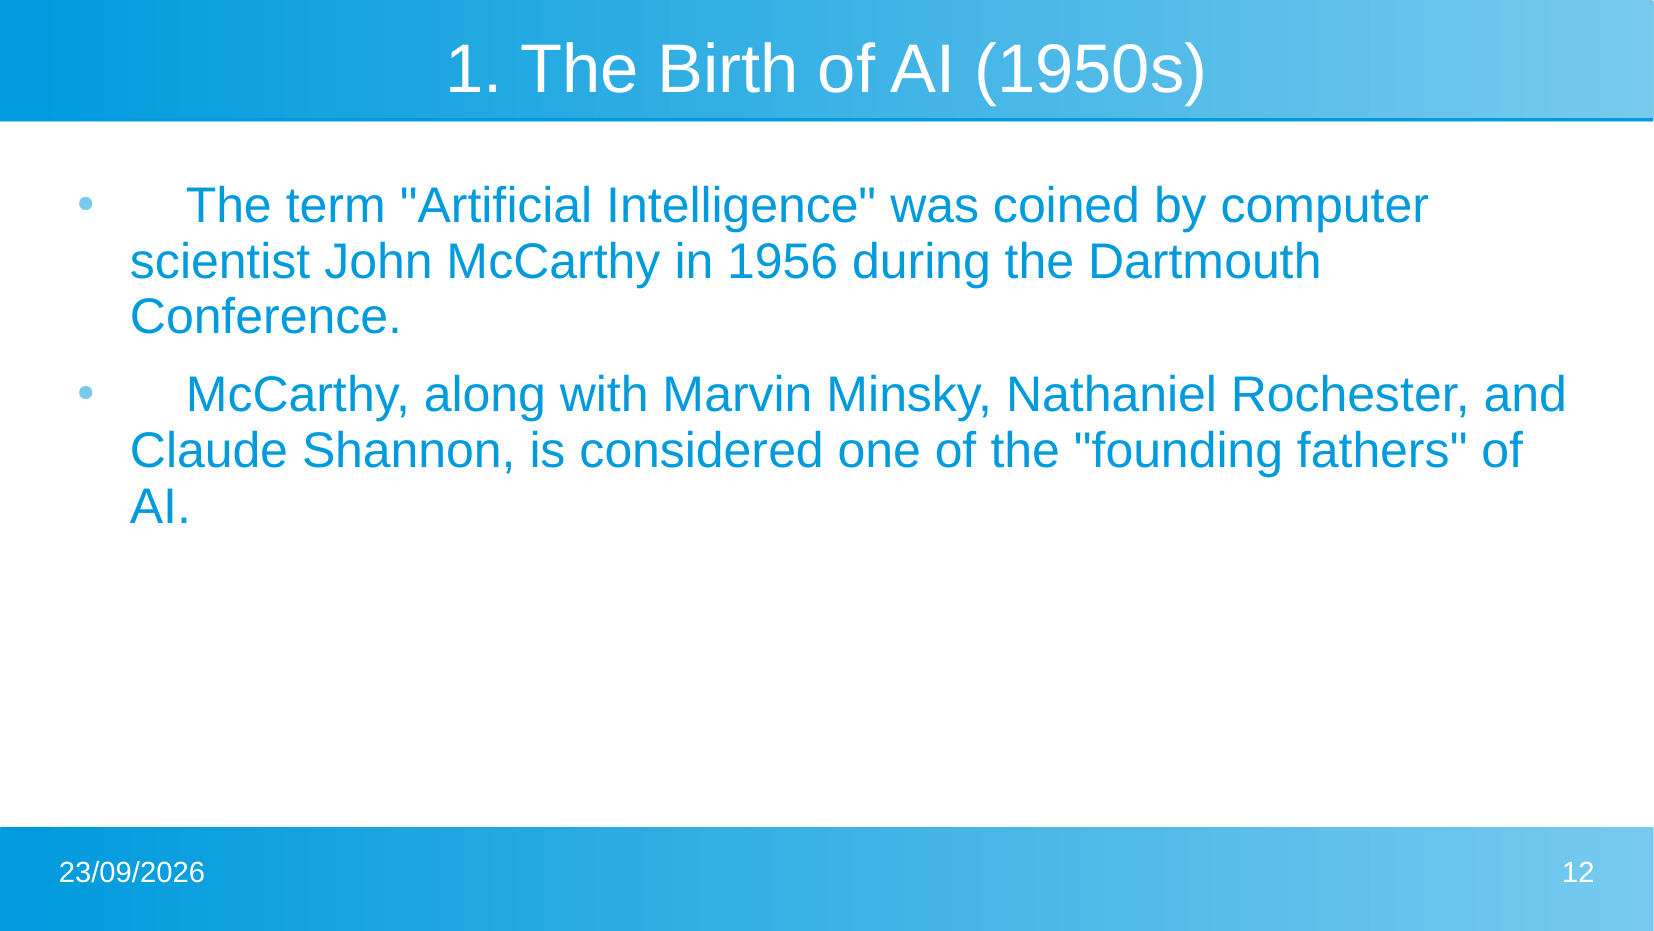

# 1. The Birth of AI (1950s)
 The term "Artificial Intelligence" was coined by computer scientist John McCarthy in 1956 during the Dartmouth Conference.
 McCarthy, along with Marvin Minsky, Nathaniel Rochester, and Claude Shannon, is considered one of the "founding fathers" of AI.
12